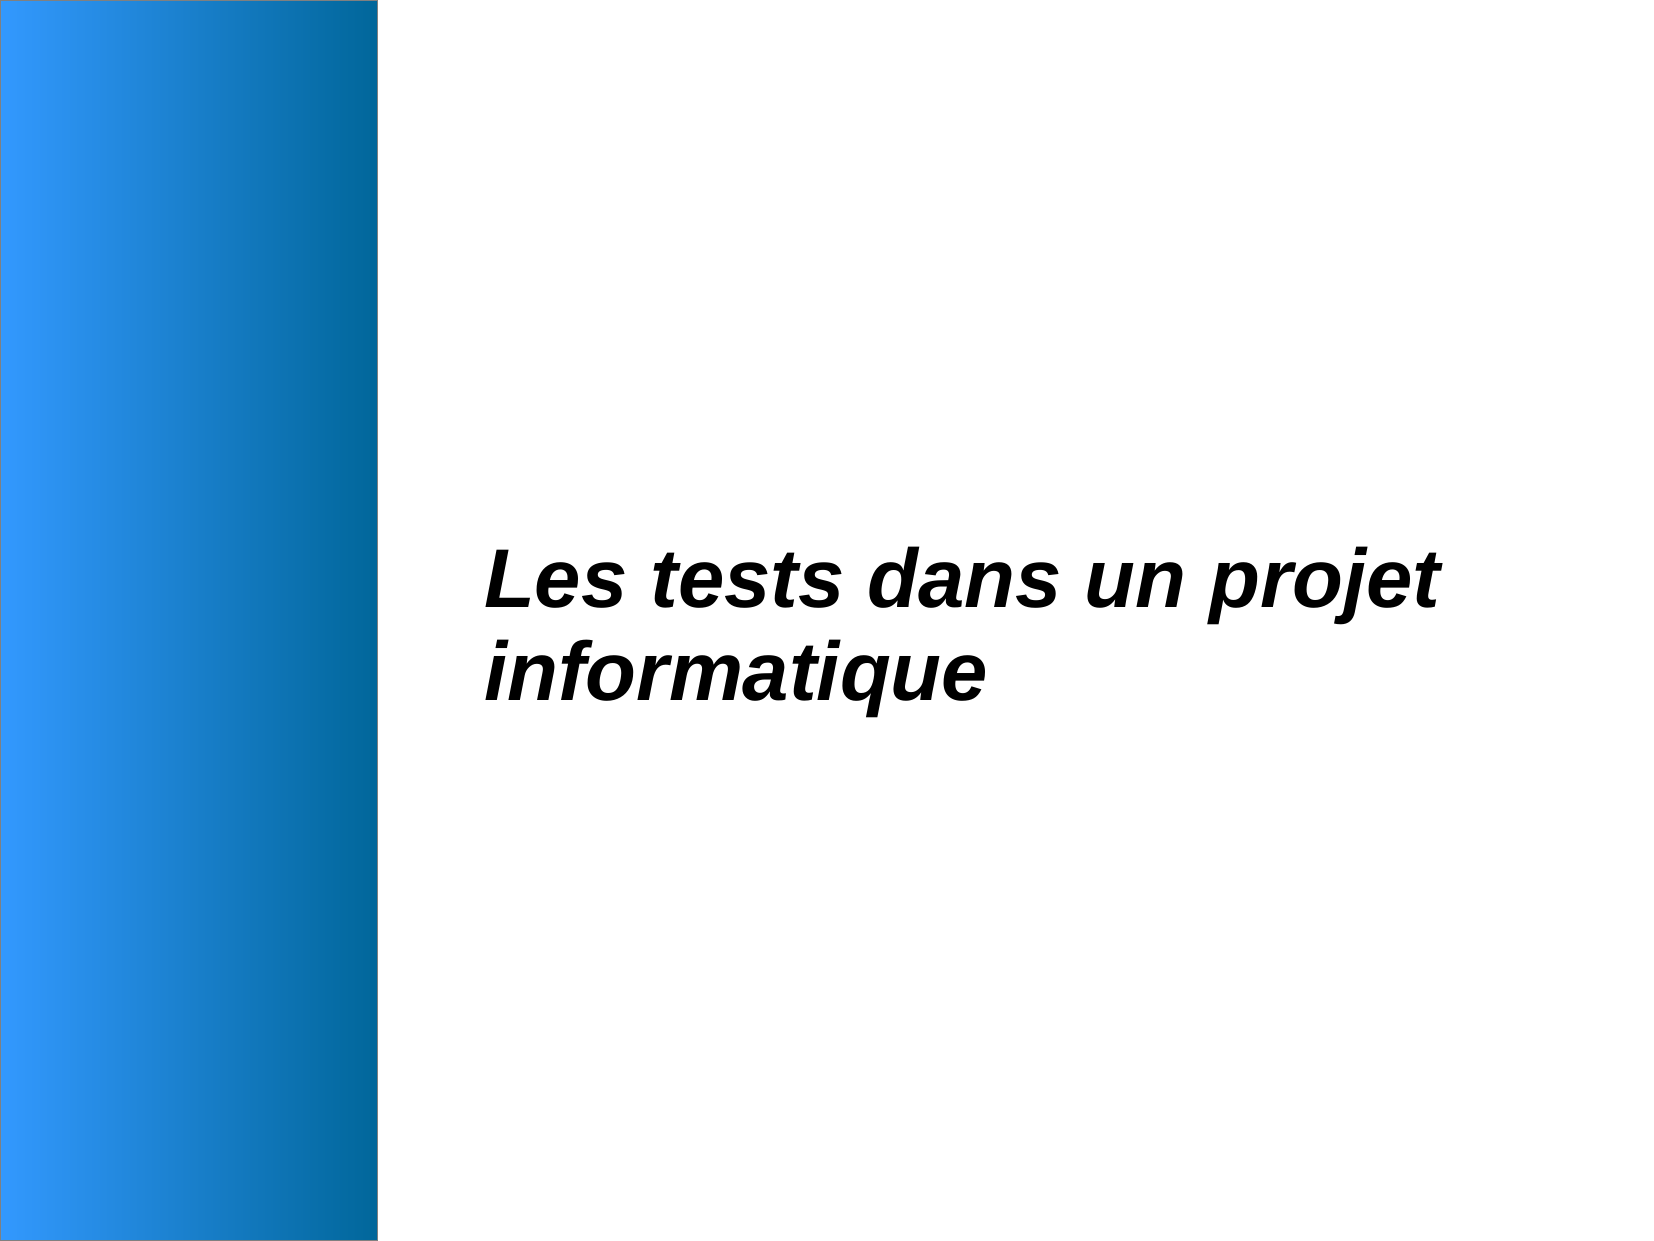

# Les tests dans un projet informatique